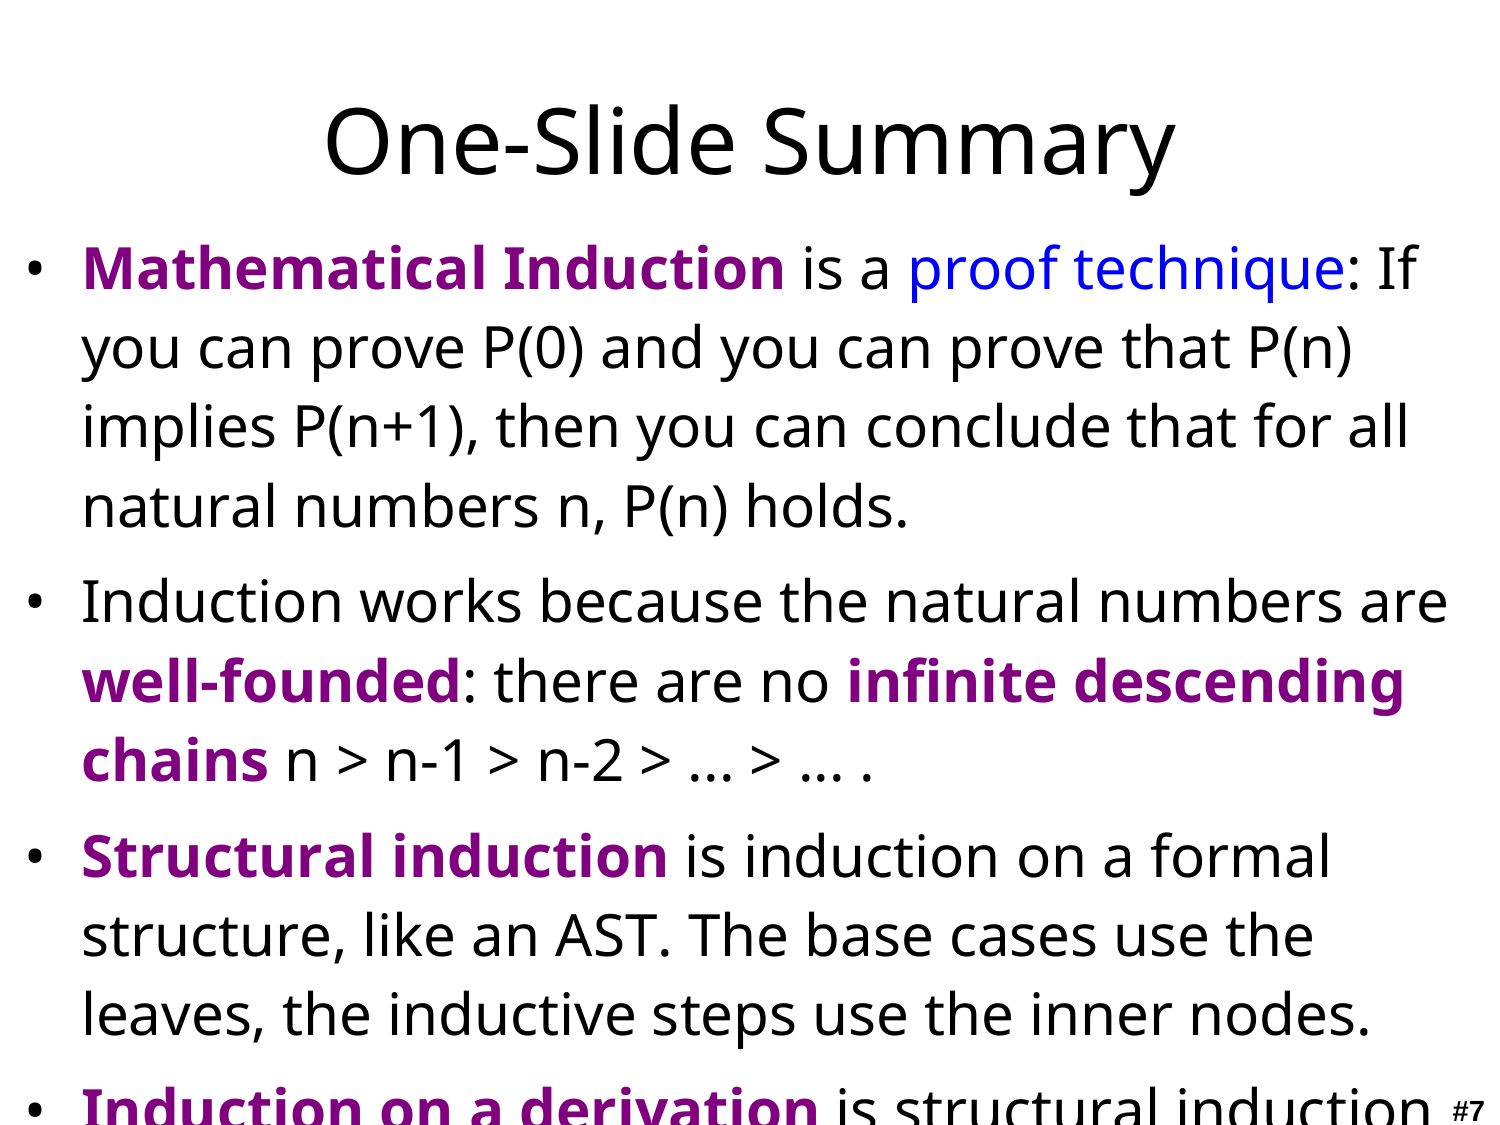

# One-Slide Summary
Mathematical Induction is a proof technique: If you can prove P(0) and you can prove that P(n) implies P(n+1), then you can conclude that for all natural numbers n, P(n) holds.
Induction works because the natural numbers are well-founded: there are no infinite descending chains n > n-1 > n-2 > ... > ... .
Structural induction is induction on a formal structure, like an AST. The base cases use the leaves, the inductive steps use the inner nodes.
Induction on a derivation is structural induction applied to a derivation D (e.g., D::<c, >  ’).
7